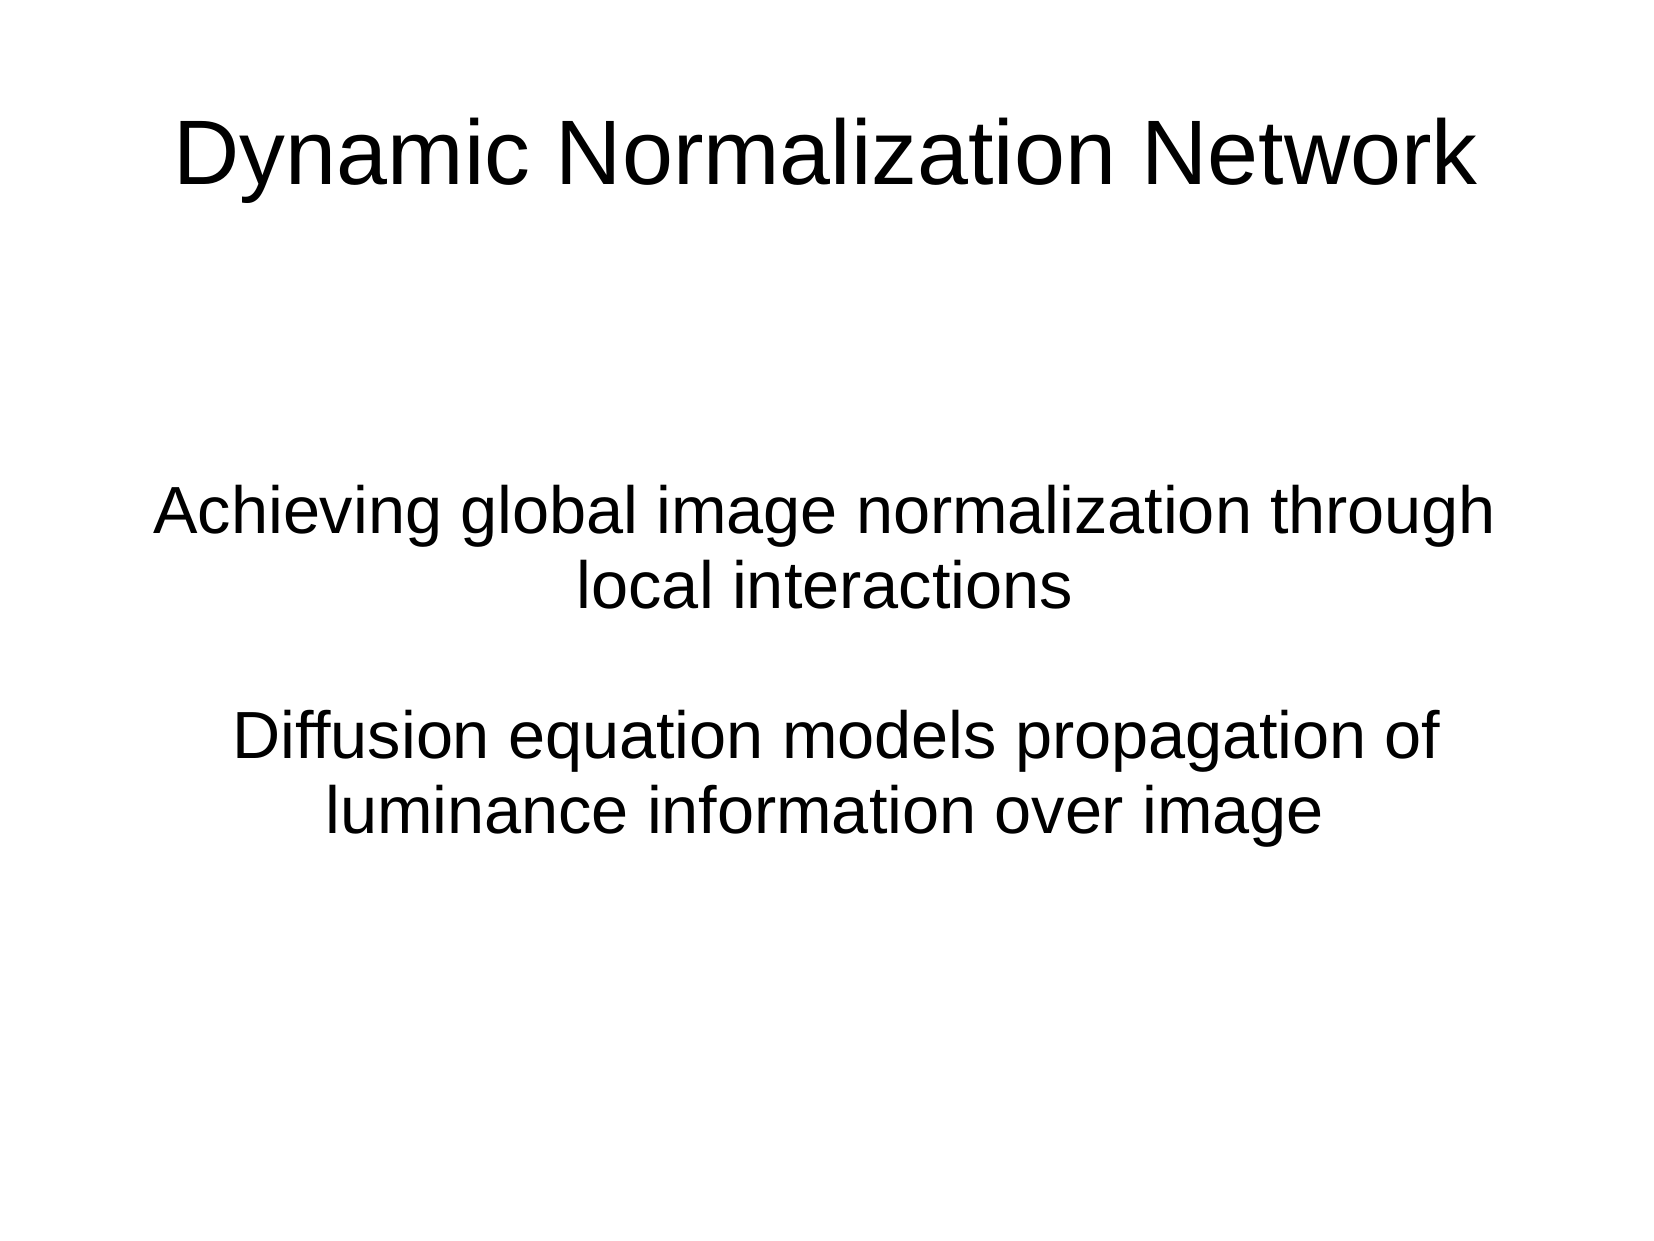

# Dynamic Normalization Network
Achieving global image normalization through local interactions
Diffusion equation models propagation of luminance information over image